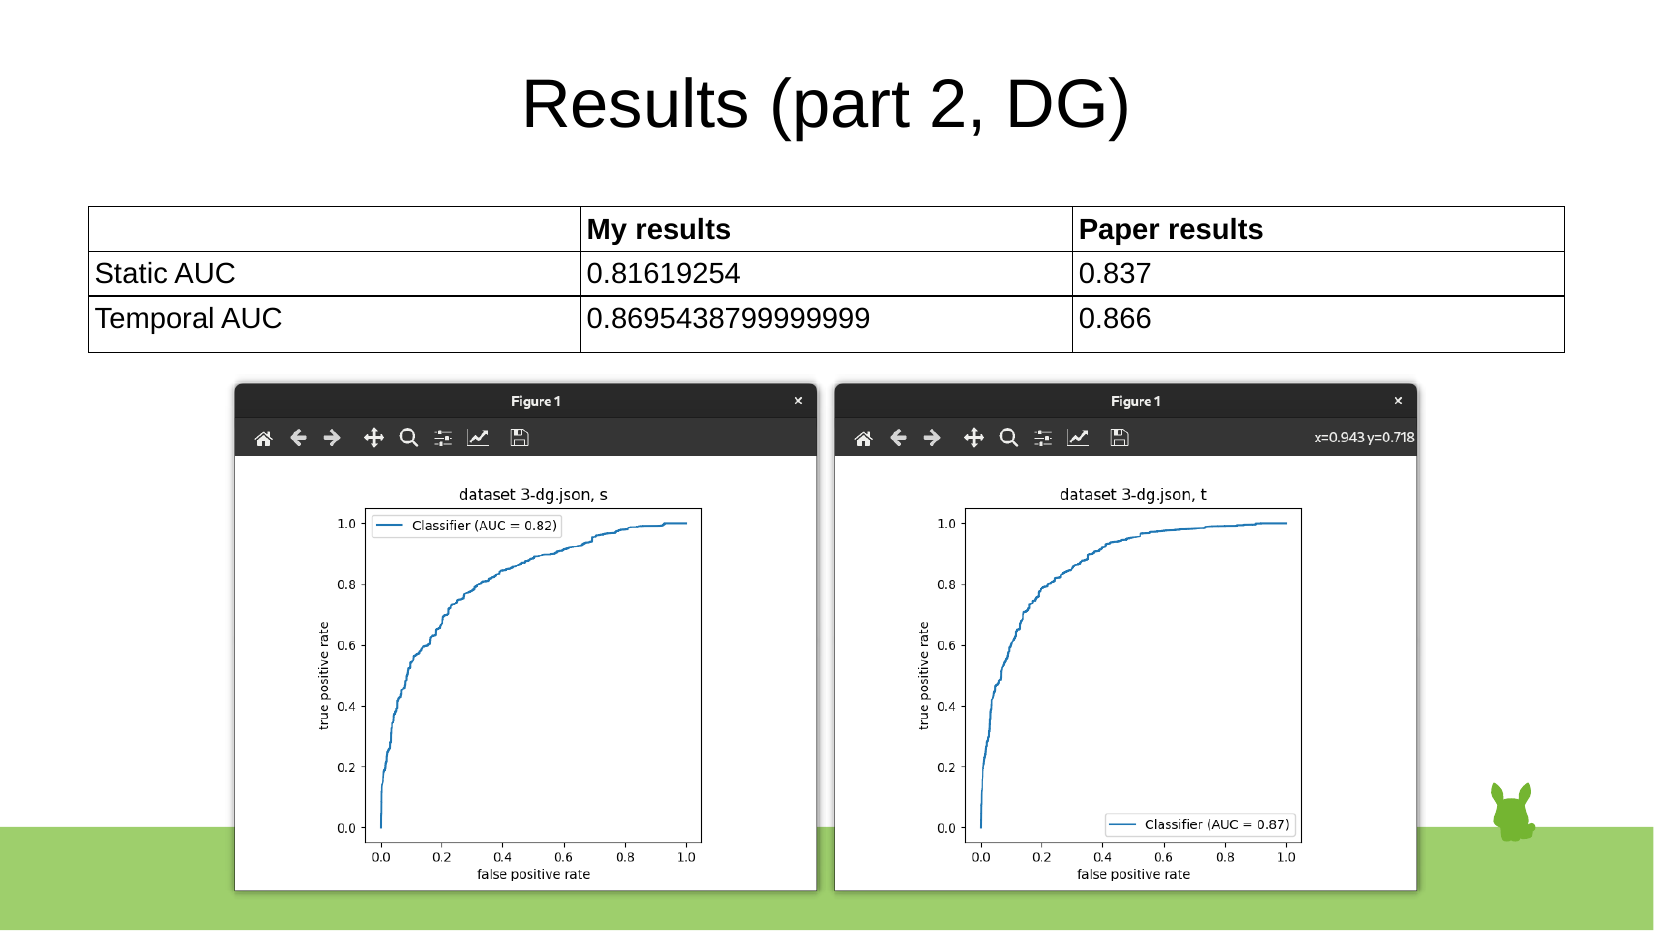

# Results (part 2, DG)
| | My results | Paper results |
| --- | --- | --- |
| Static AUC | 0.81619254 | 0.837 |
| Temporal AUC | 0.8695438799999999 | 0.866 |